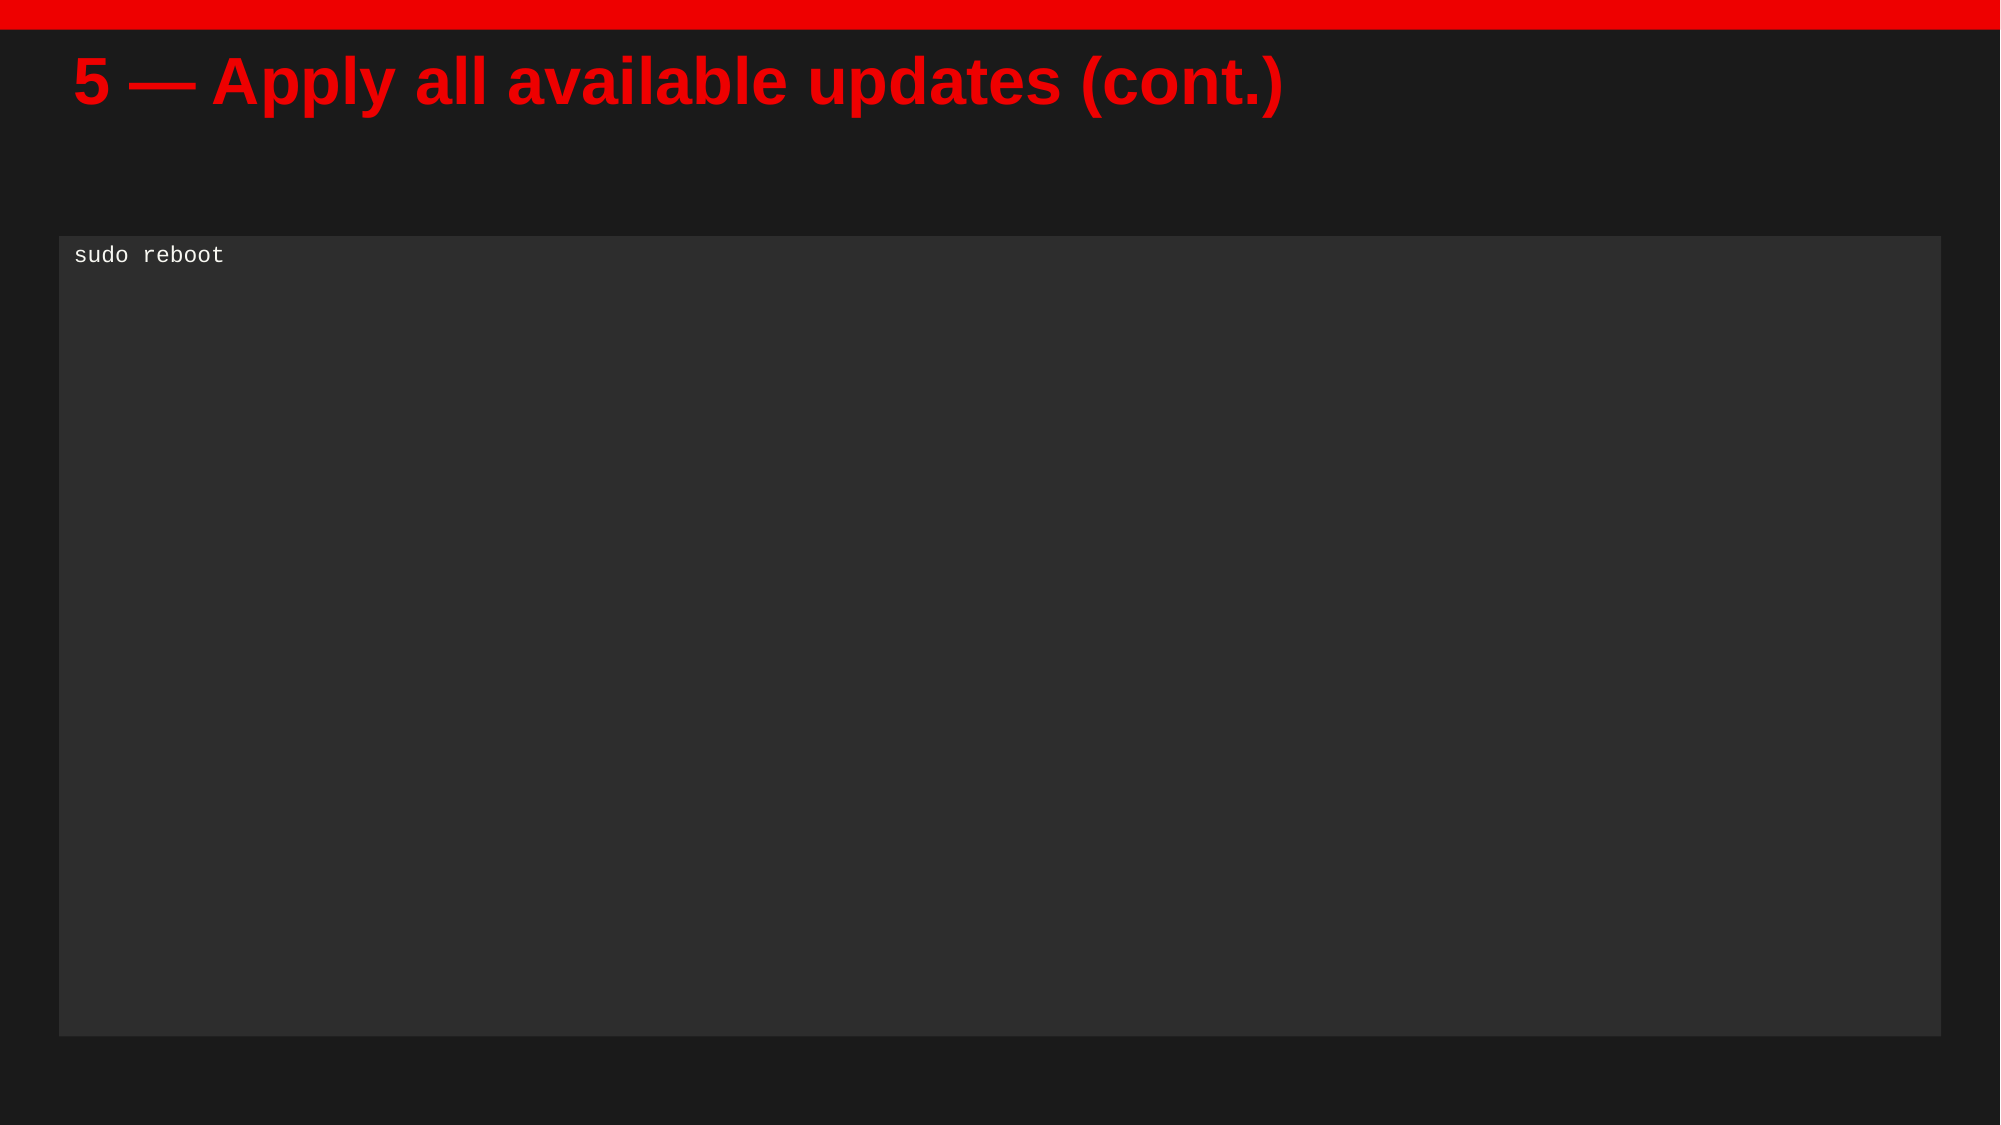

5 — Apply all available updates (cont.)
sudo reboot